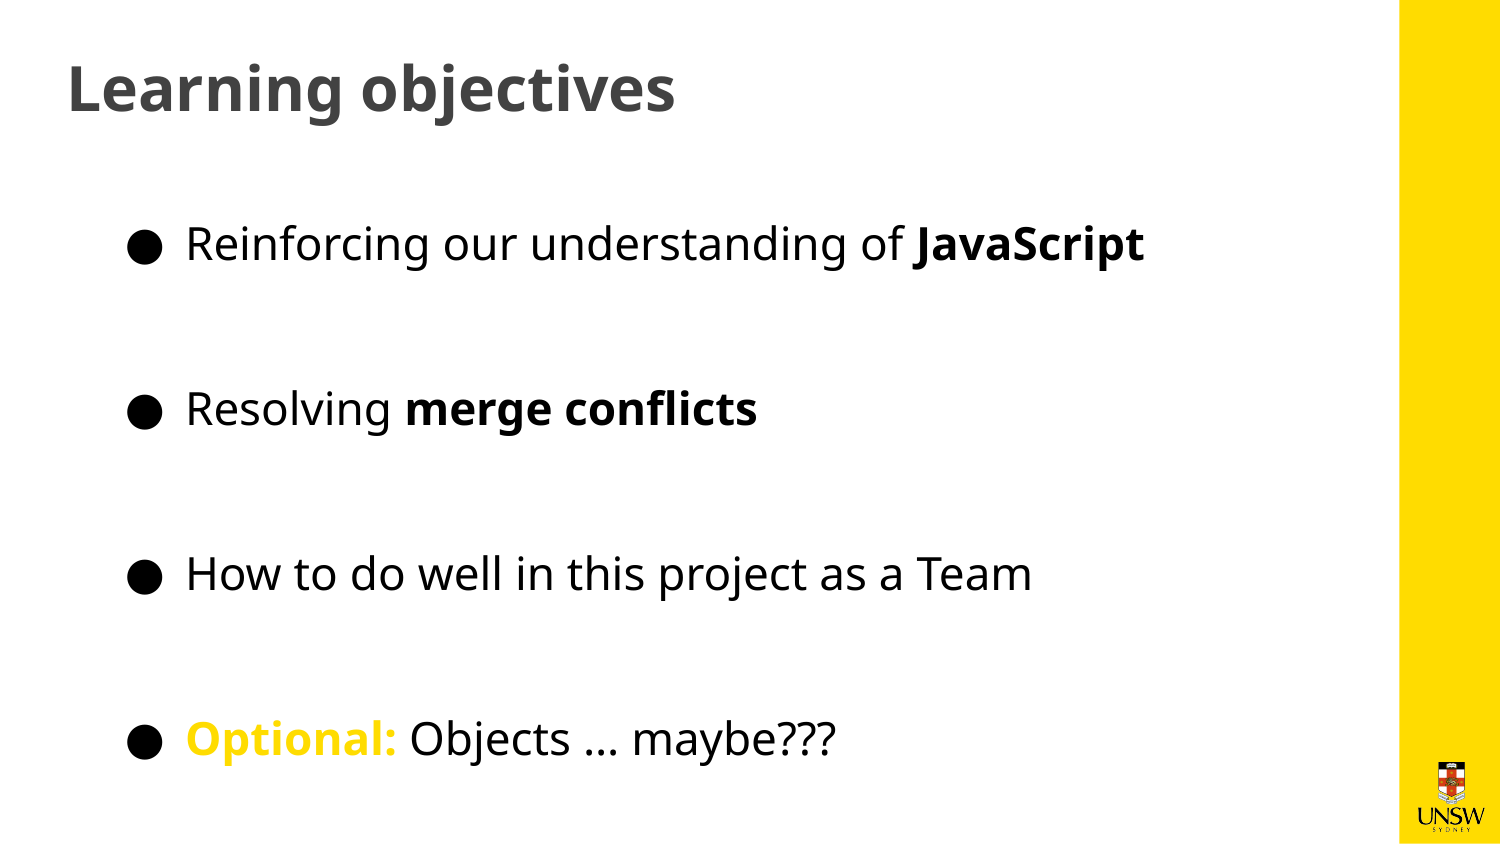

Learning objectives
Reinforcing our understanding of JavaScript
Resolving merge conflicts
How to do well in this project as a Team
Optional: Objects … maybe???